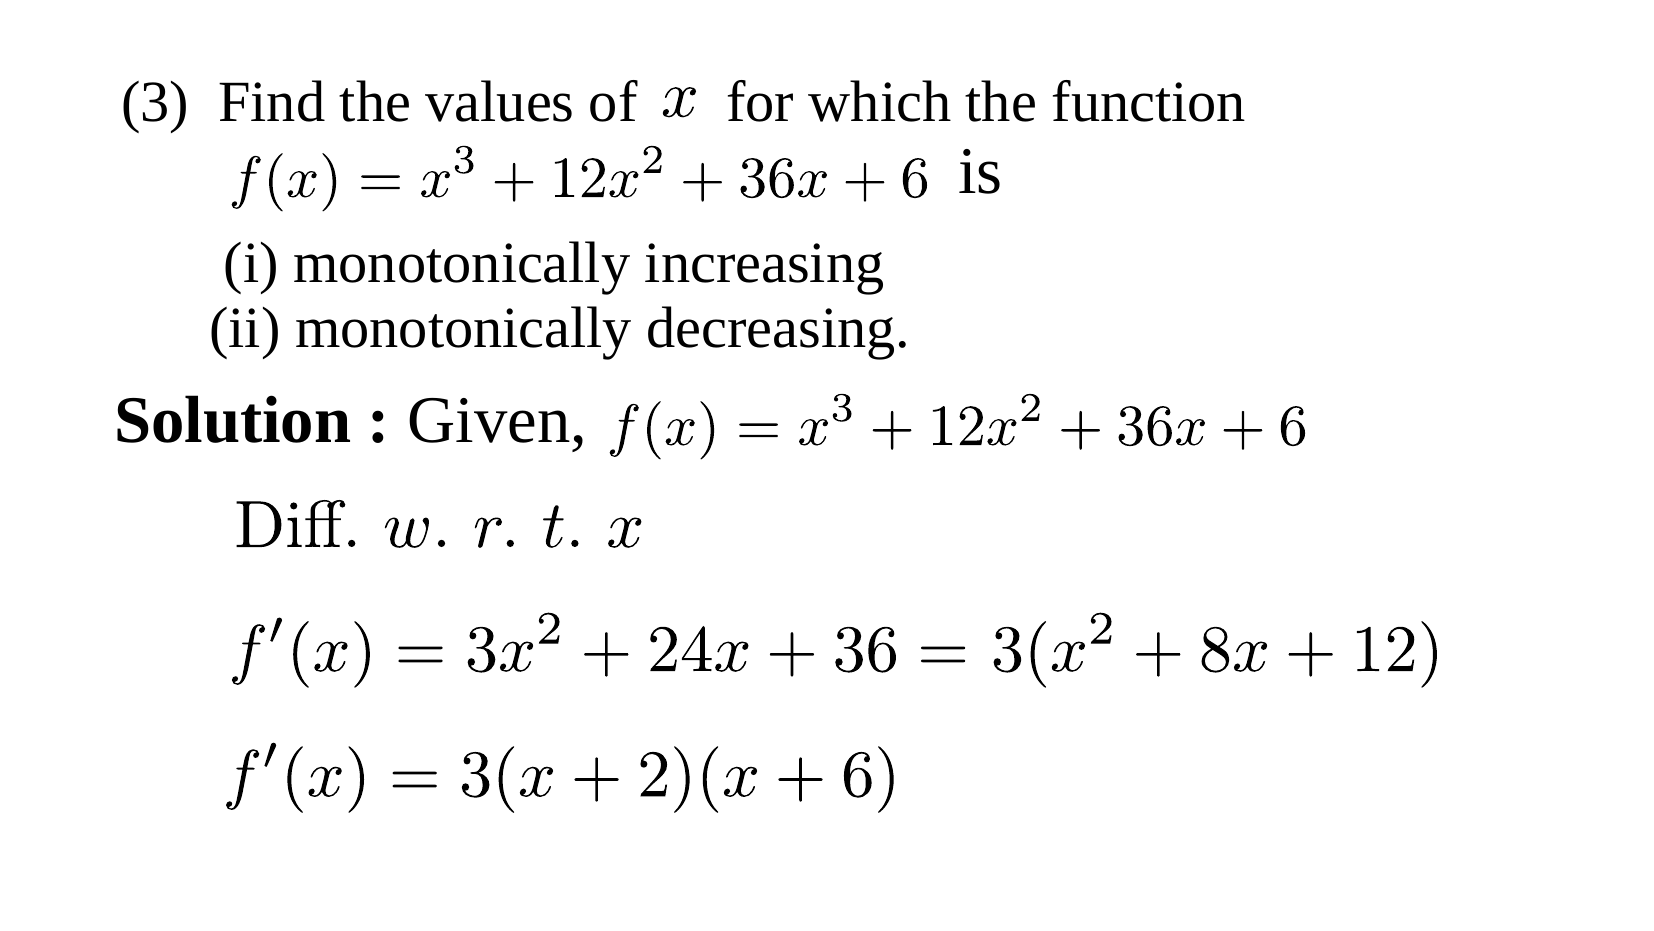

# (3) Find the values of 	 for which the function is (i) monotonically increasing (ii) monotonically decreasing. Solution : Given,